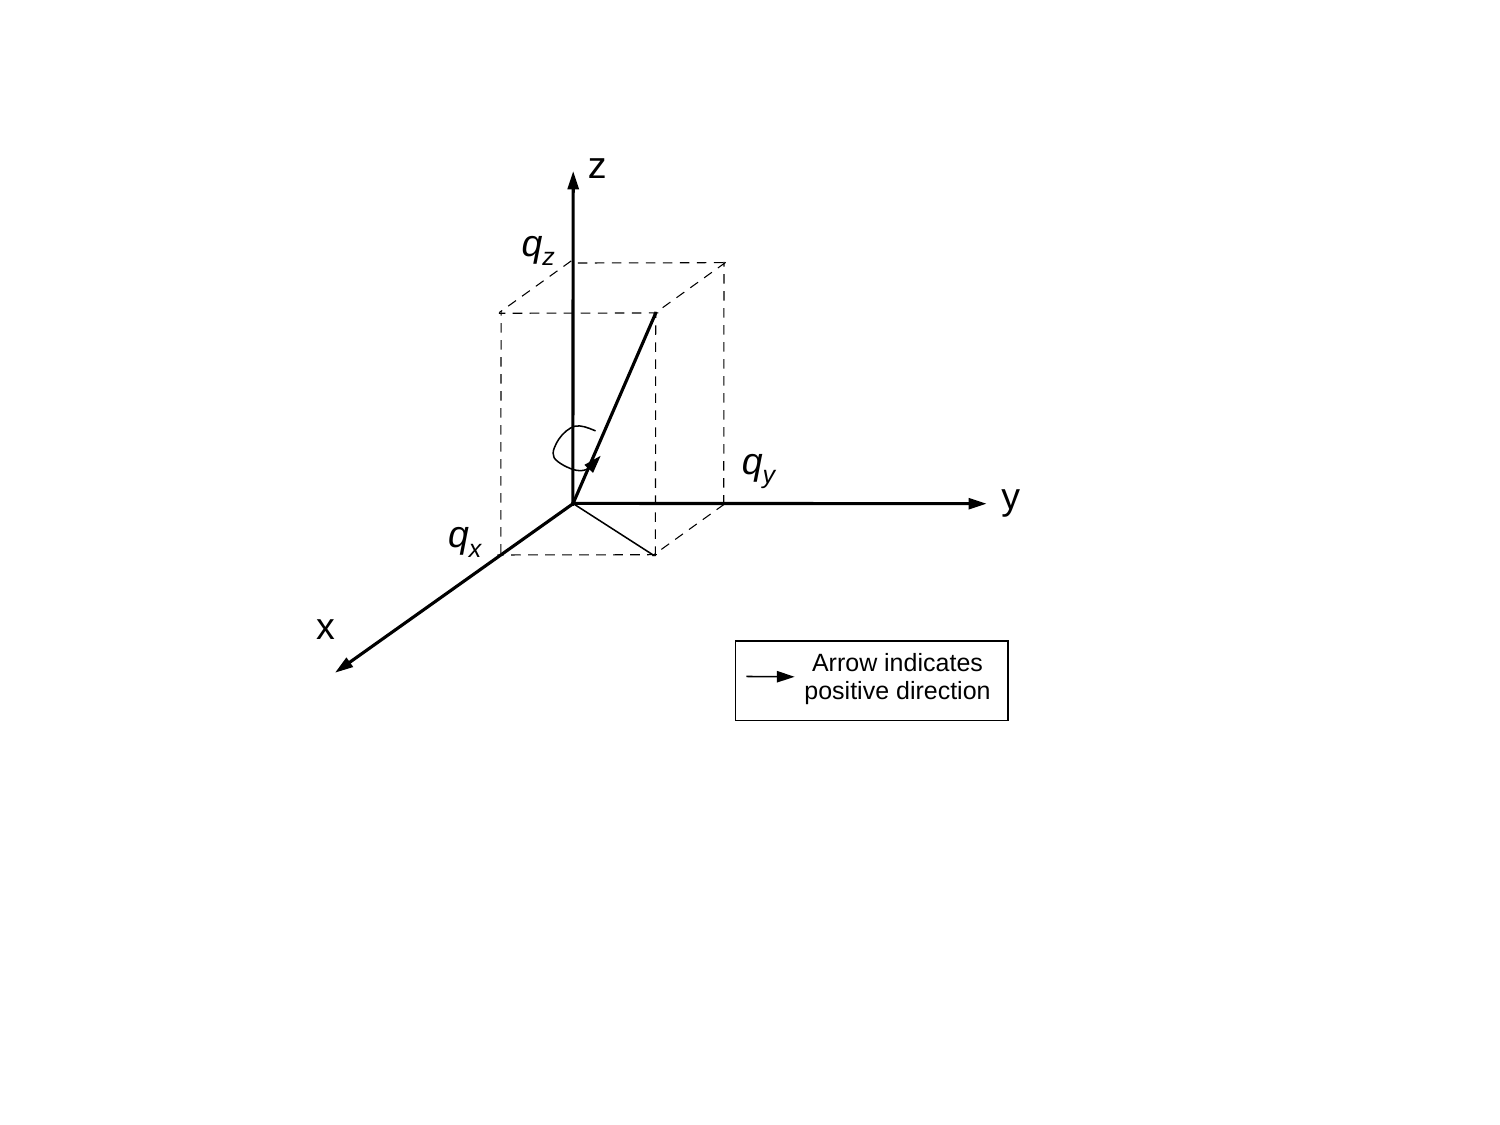

z
qz

qy
y
qx
x
Arrow indicates
positive direction